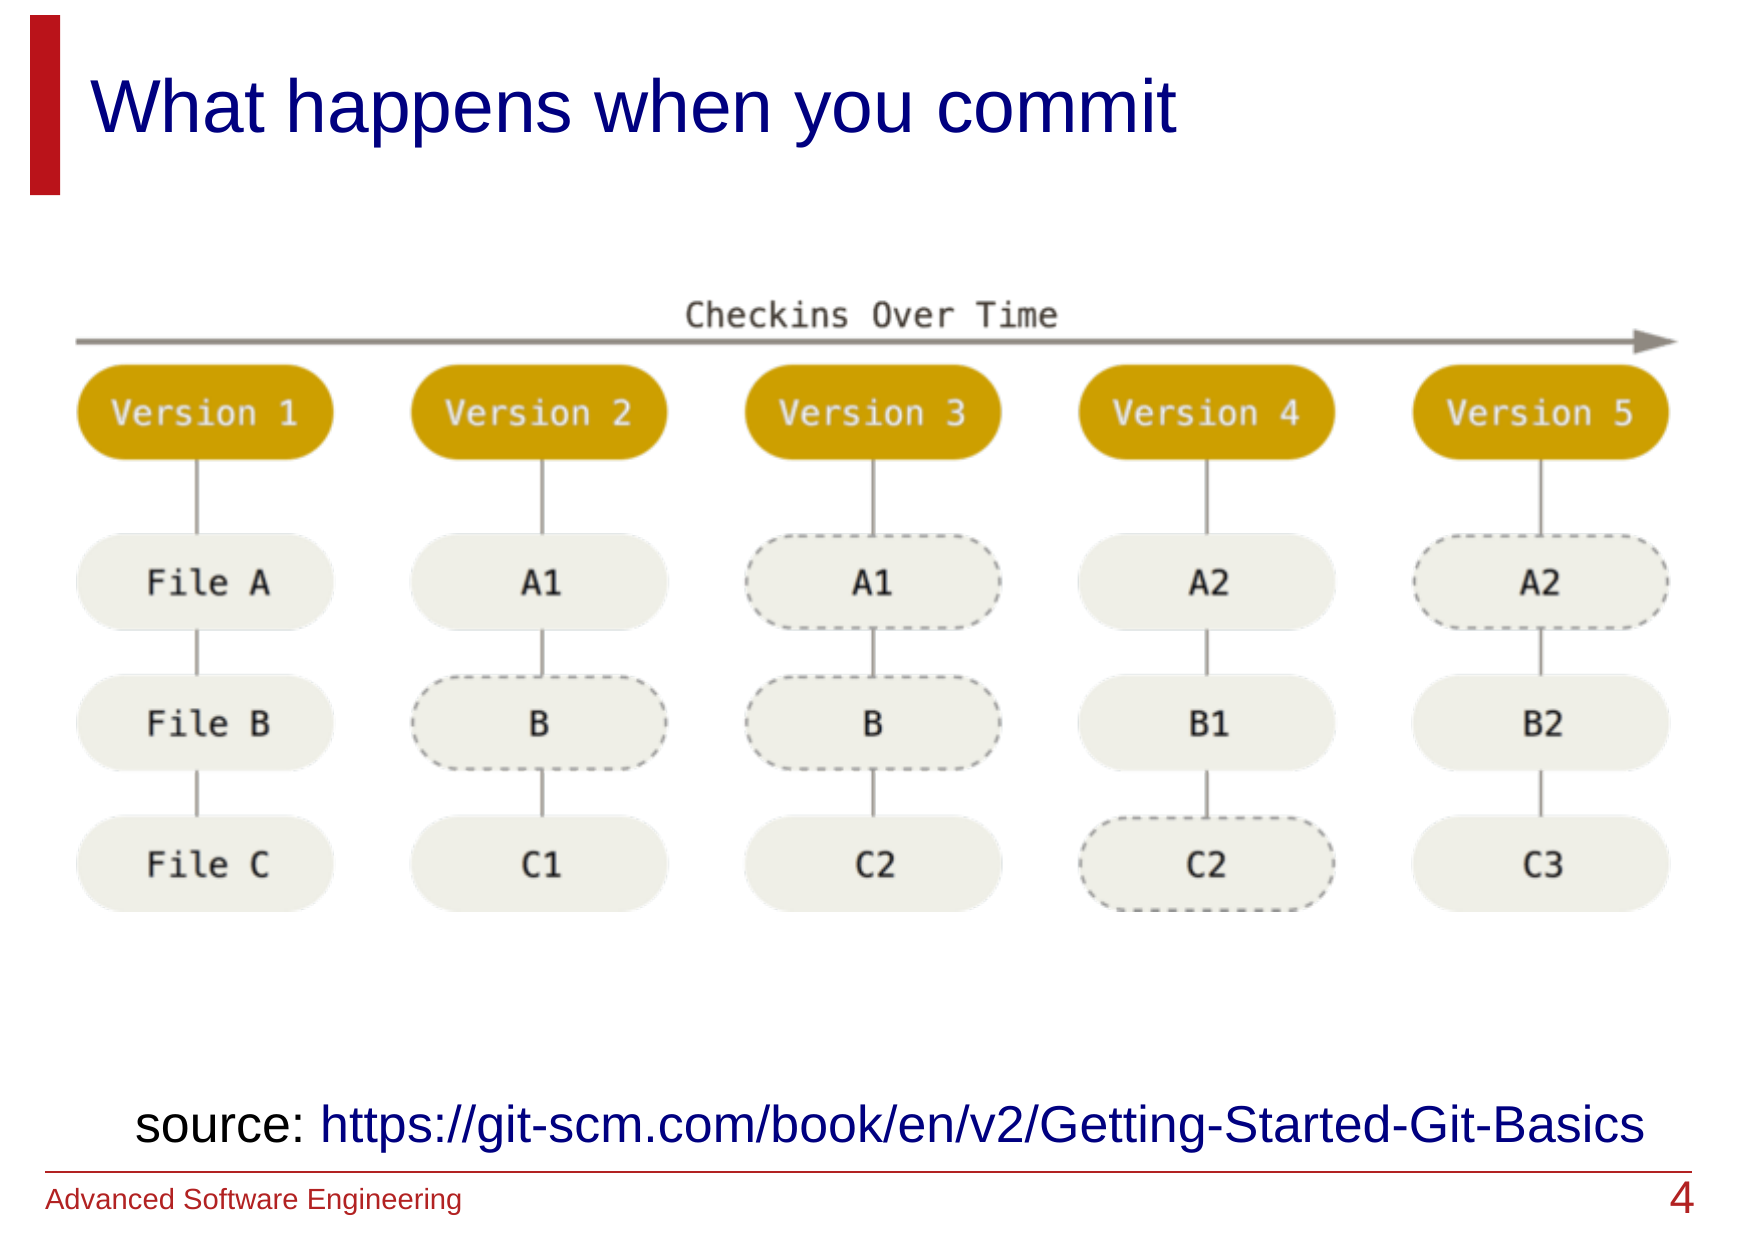

# What happens when you commit
source: https://git-scm.com/book/en/v2/Getting-Started-Git-Basics
4
Advanced Software Engineering